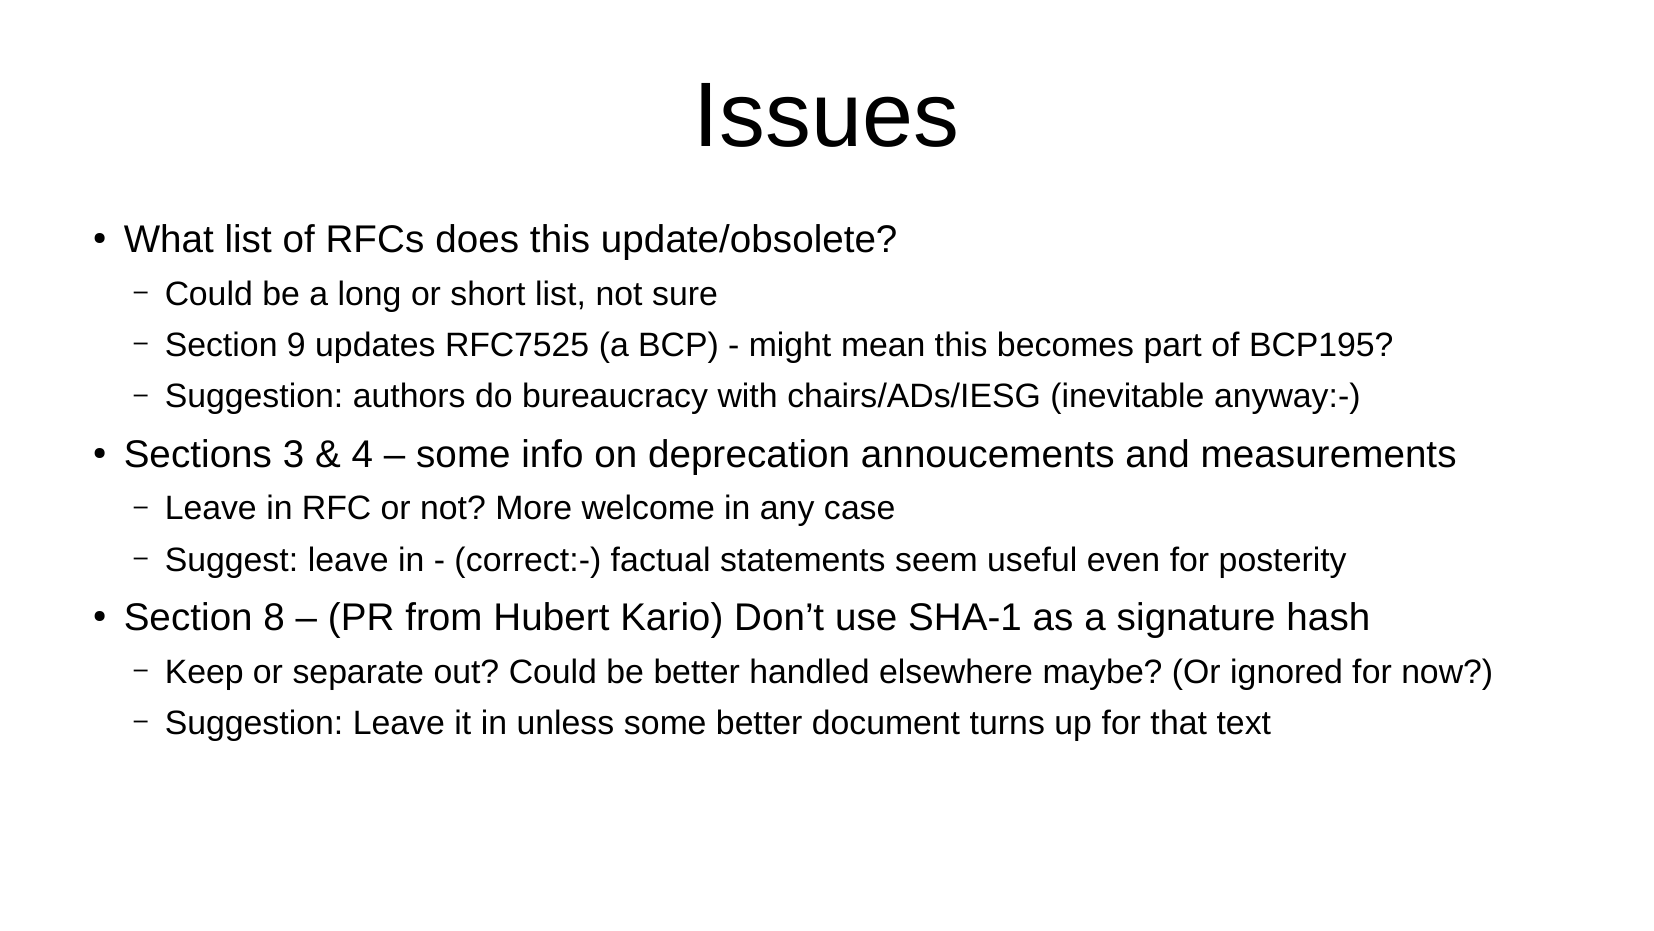

# Issues
What list of RFCs does this update/obsolete?
Could be a long or short list, not sure
Section 9 updates RFC7525 (a BCP) - might mean this becomes part of BCP195?
Suggestion: authors do bureaucracy with chairs/ADs/IESG (inevitable anyway:-)
Sections 3 & 4 – some info on deprecation annoucements and measurements
Leave in RFC or not? More welcome in any case
Suggest: leave in - (correct:-) factual statements seem useful even for posterity
Section 8 – (PR from Hubert Kario) Don’t use SHA-1 as a signature hash
Keep or separate out? Could be better handled elsewhere maybe? (Or ignored for now?)
Suggestion: Leave it in unless some better document turns up for that text